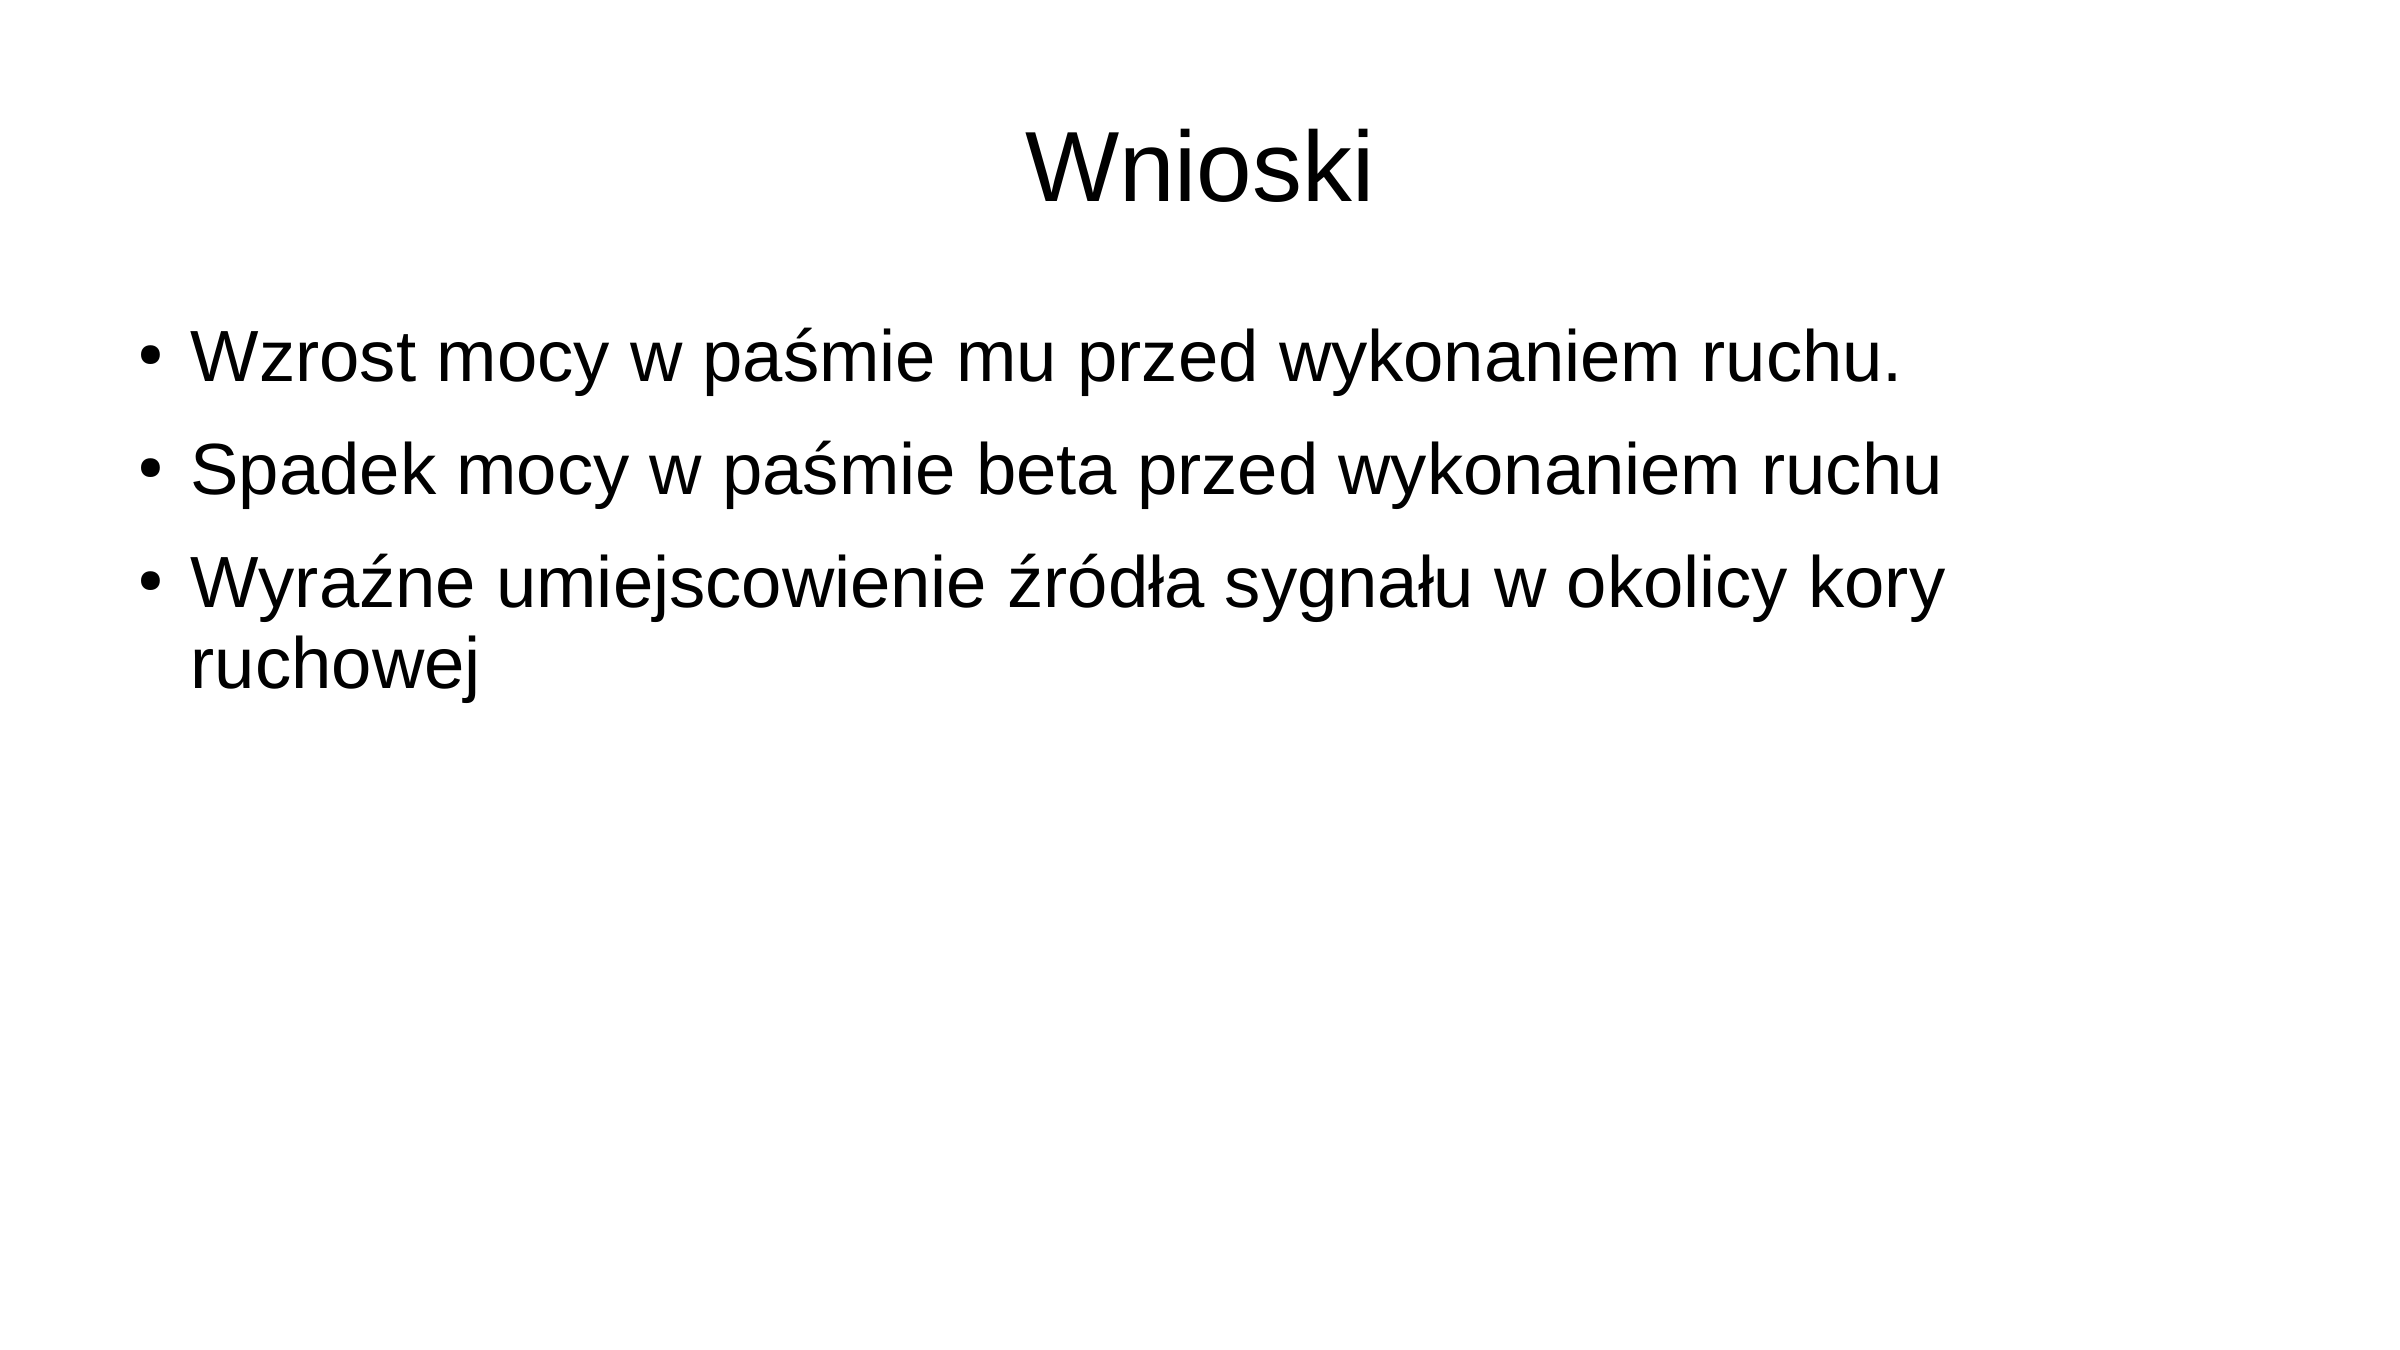

# Wnioski
Wzrost mocy w paśmie mu przed wykonaniem ruchu.
Spadek mocy w paśmie beta przed wykonaniem ruchu
Wyraźne umiejscowienie źródła sygnału w okolicy kory ruchowej